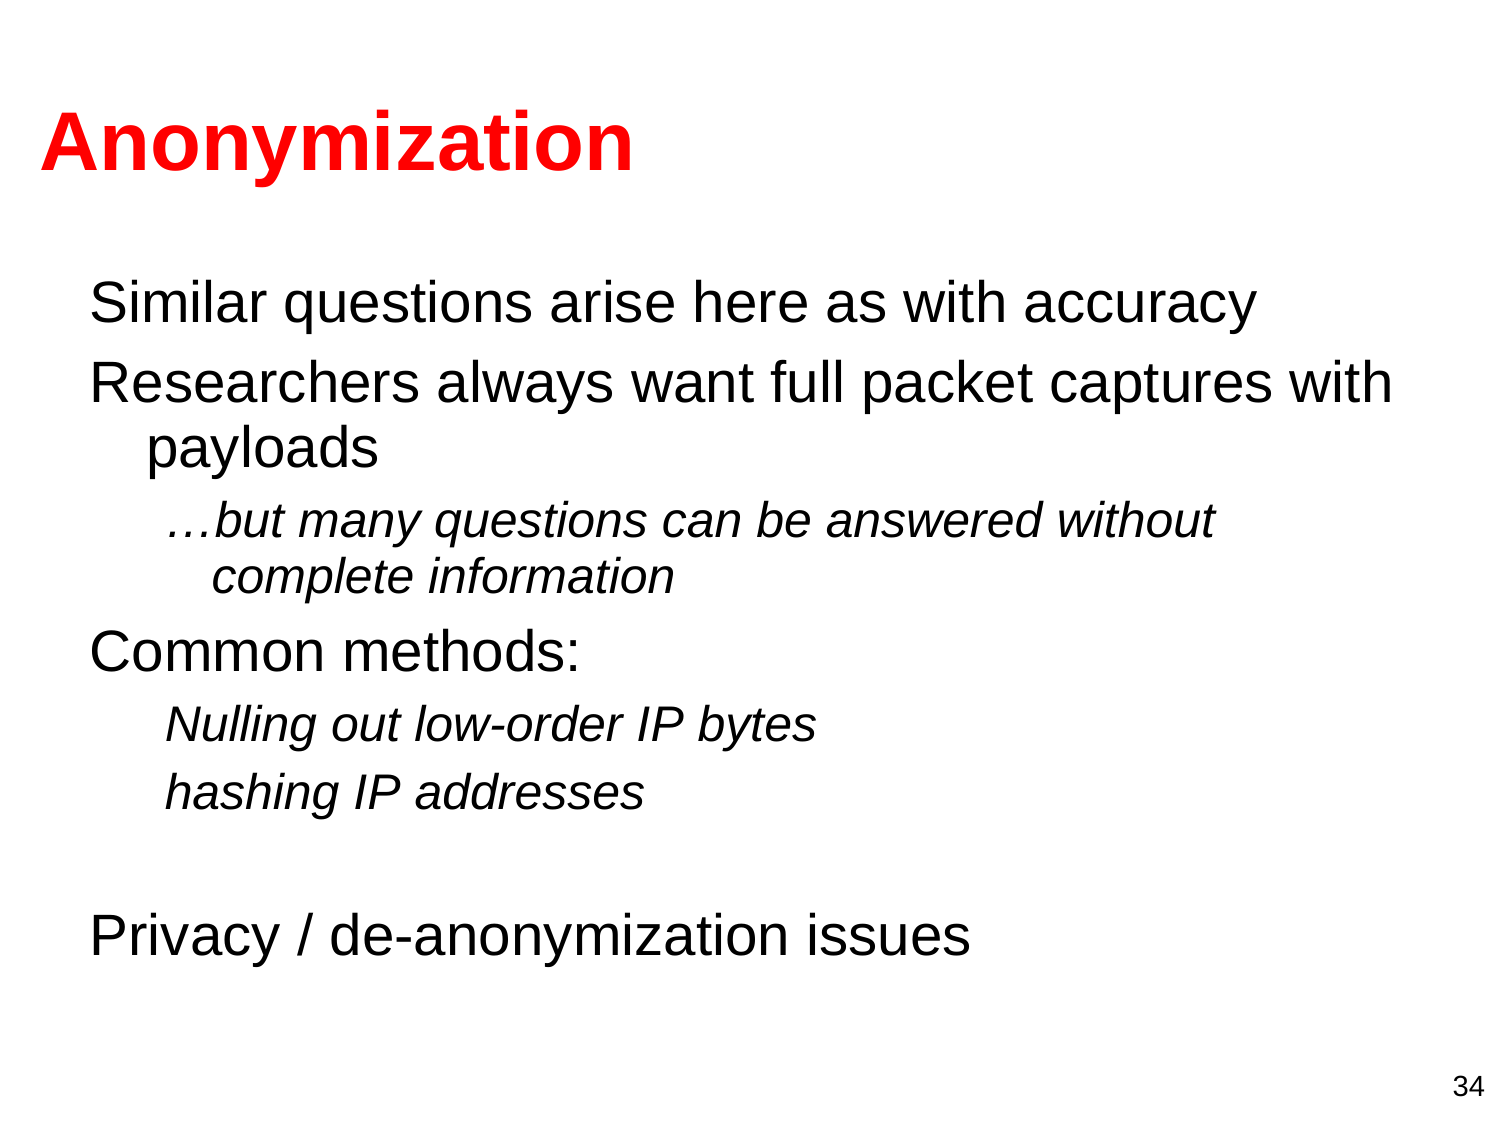

# Anonymization
Similar questions arise here as with accuracy
Researchers always want full packet captures with payloads
…but many questions can be answered without complete information
Common methods:
Nulling out low-order IP bytes
hashing IP addresses
Privacy / de-anonymization issues
34